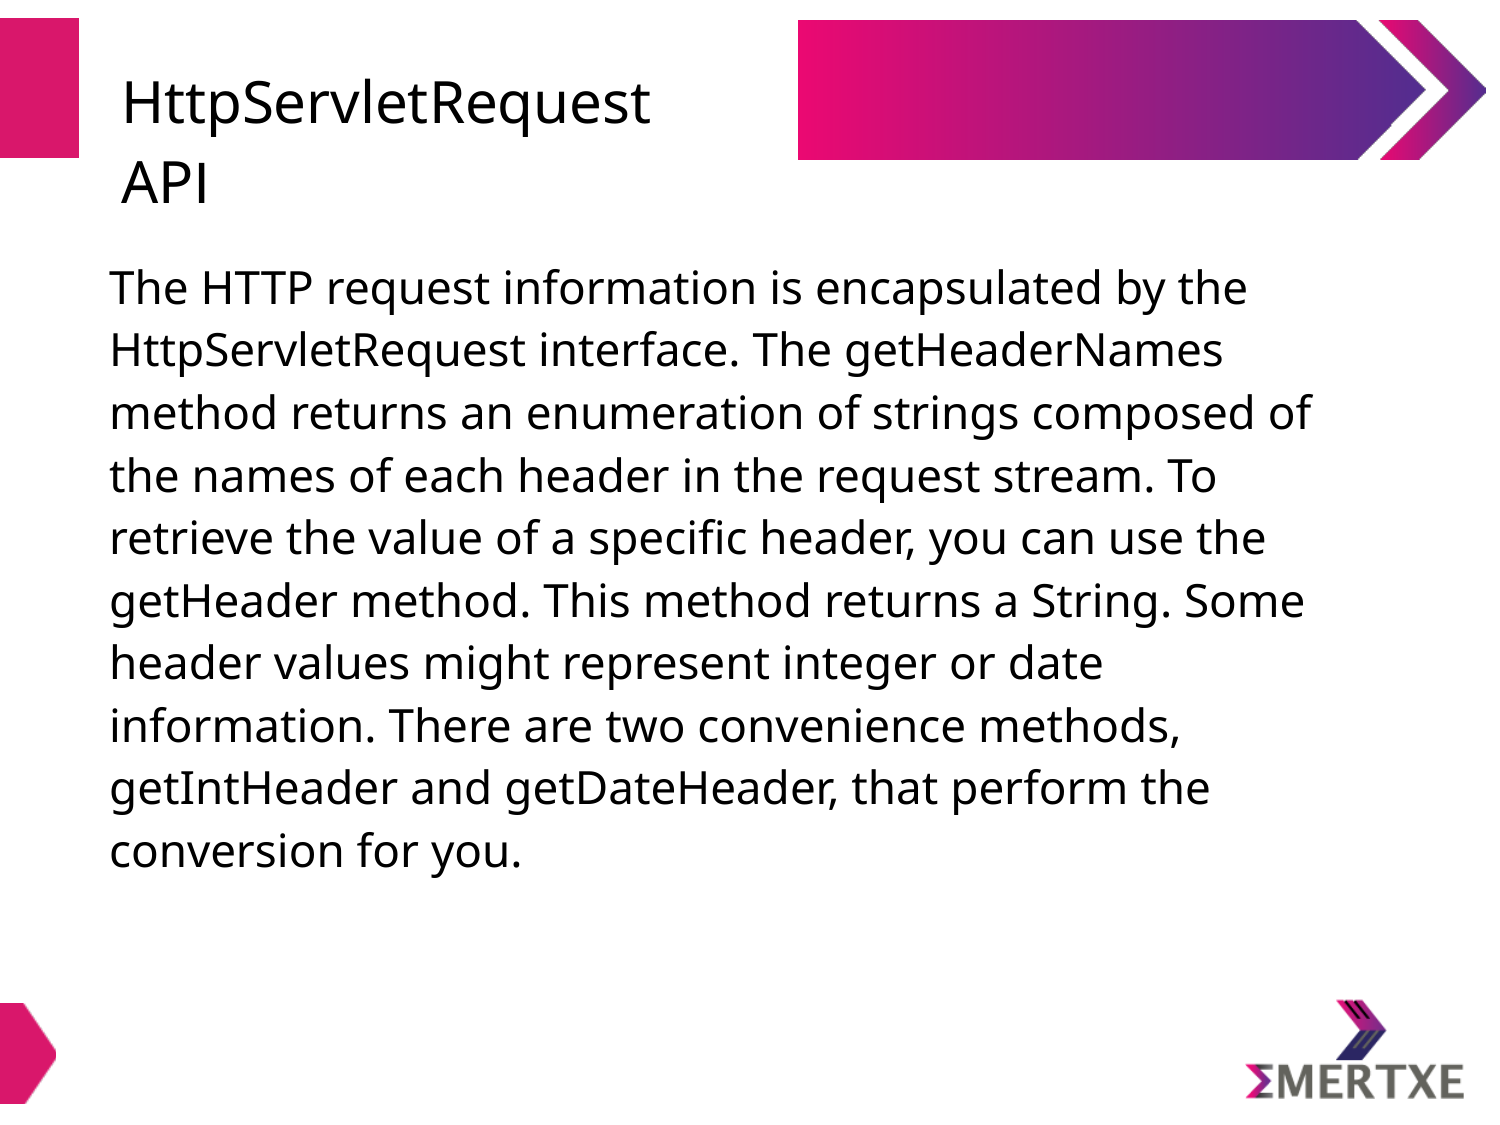

HttpServletRequest API
The HTTP request information is encapsulated by the HttpServletRequest interface. The getHeaderNames method returns an enumeration of strings composed of the names of each header in the request stream. To retrieve the value of a specific header, you can use the getHeader method. This method returns a String. Some header values might represent integer or date information. There are two convenience methods, getIntHeader and getDateHeader, that perform the conversion for you.